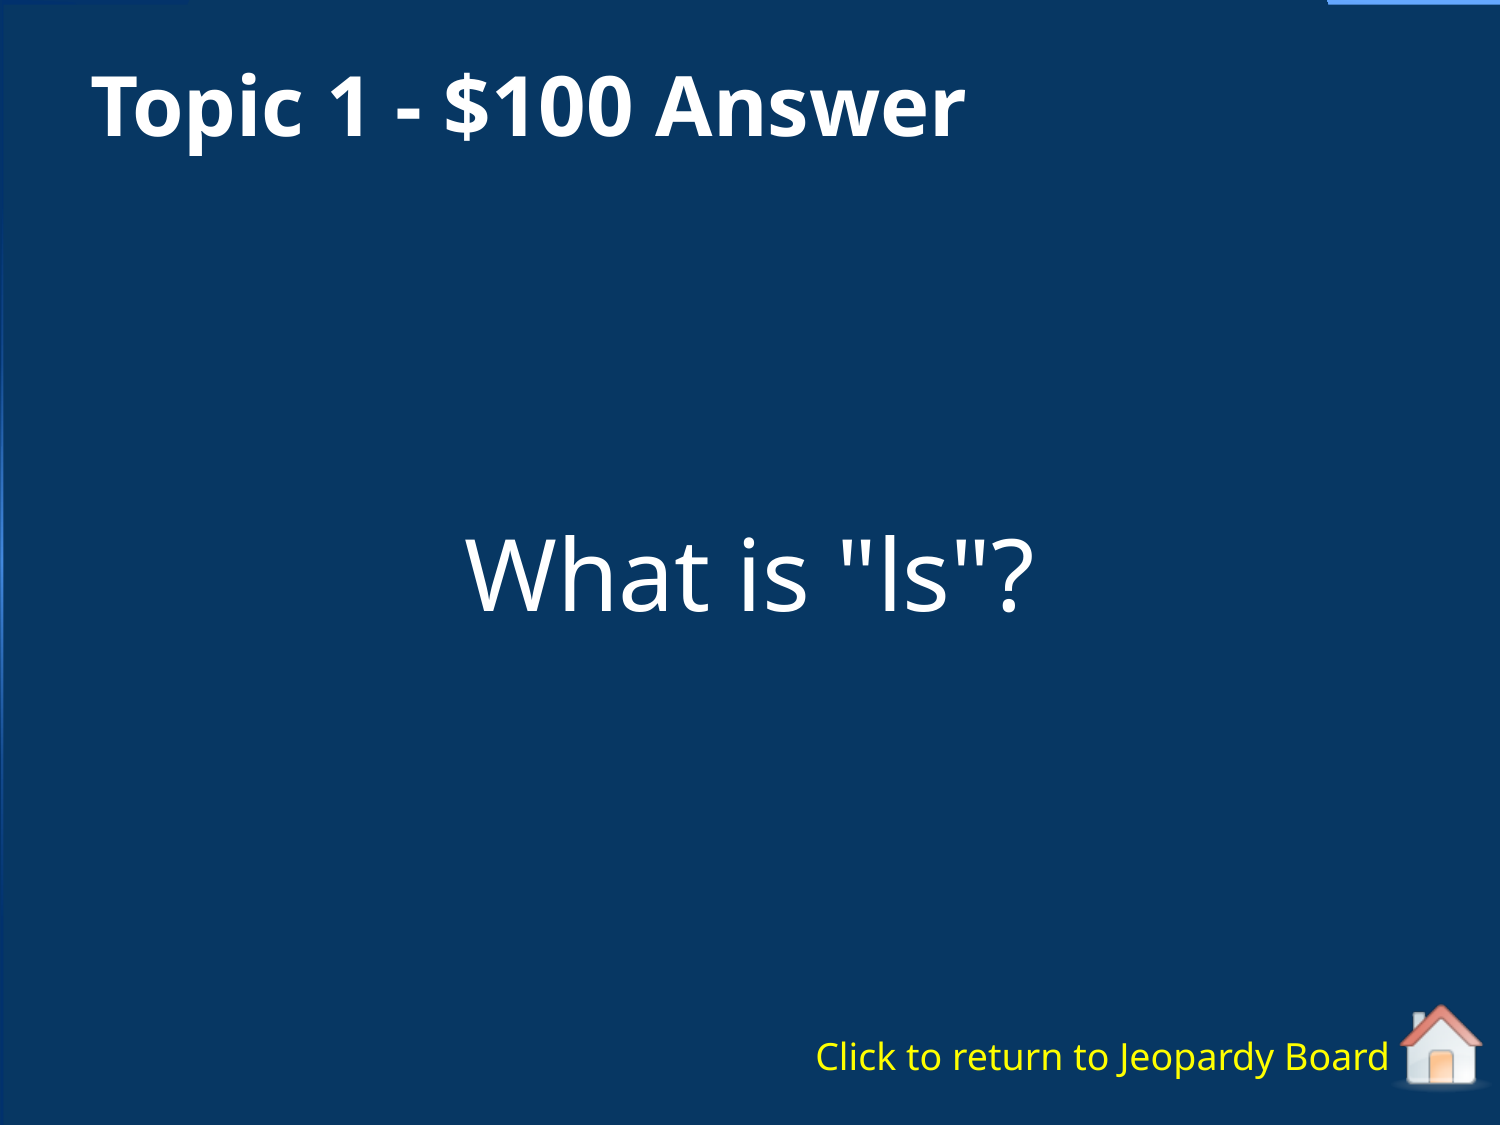

Topic 1 - $100 Answer
# What is "ls"?
Click to return to Jeopardy Board